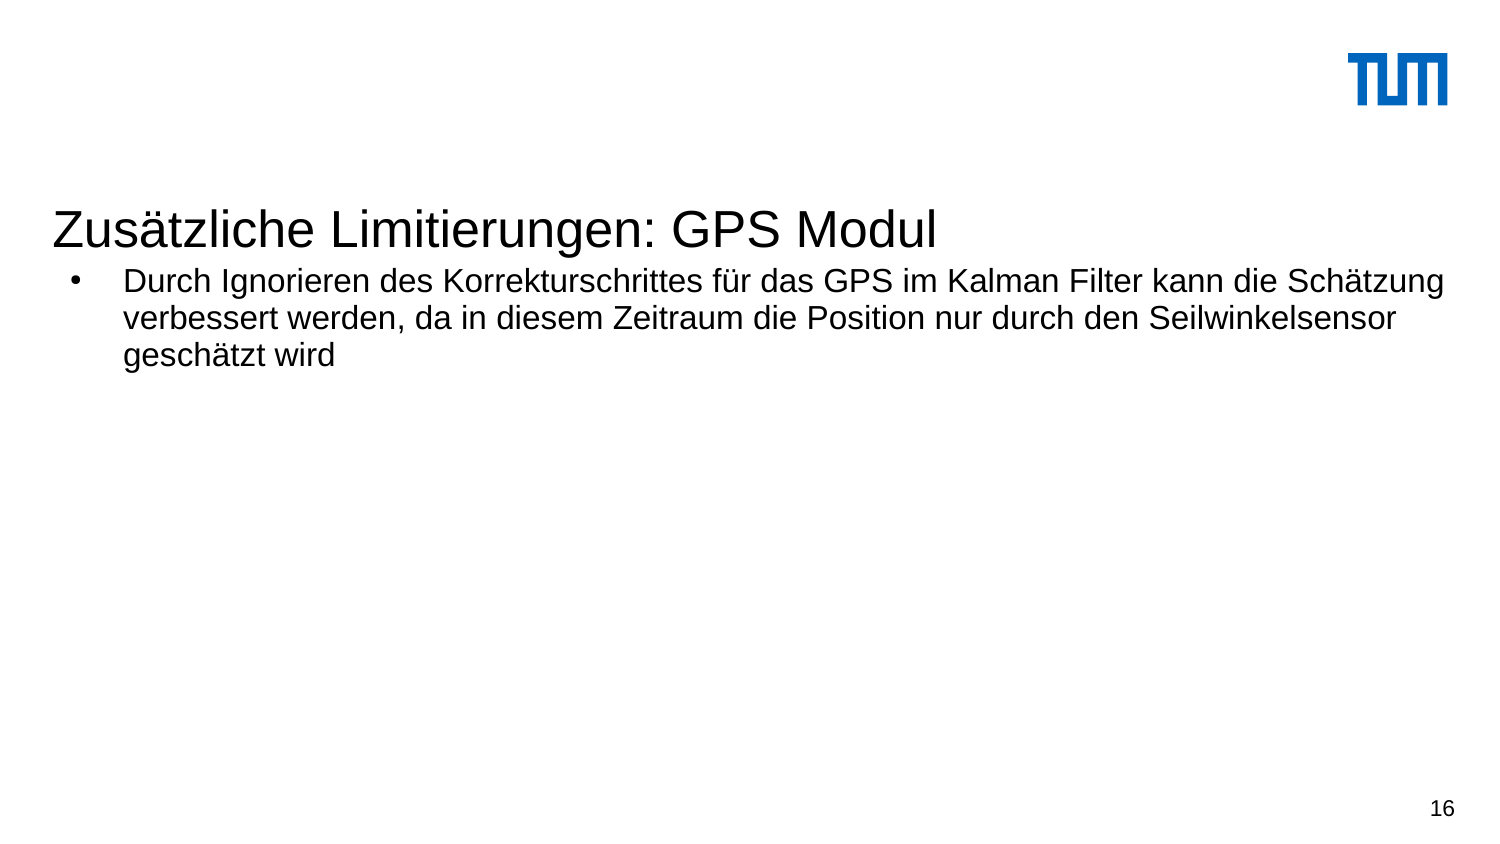

# Zusätzliche Limitierungen: GPS Modul
Durch Ignorieren des Korrekturschrittes für das GPS im Kalman Filter kann die Schätzung verbessert werden, da in diesem Zeitraum die Position nur durch den Seilwinkelsensor geschätzt wird